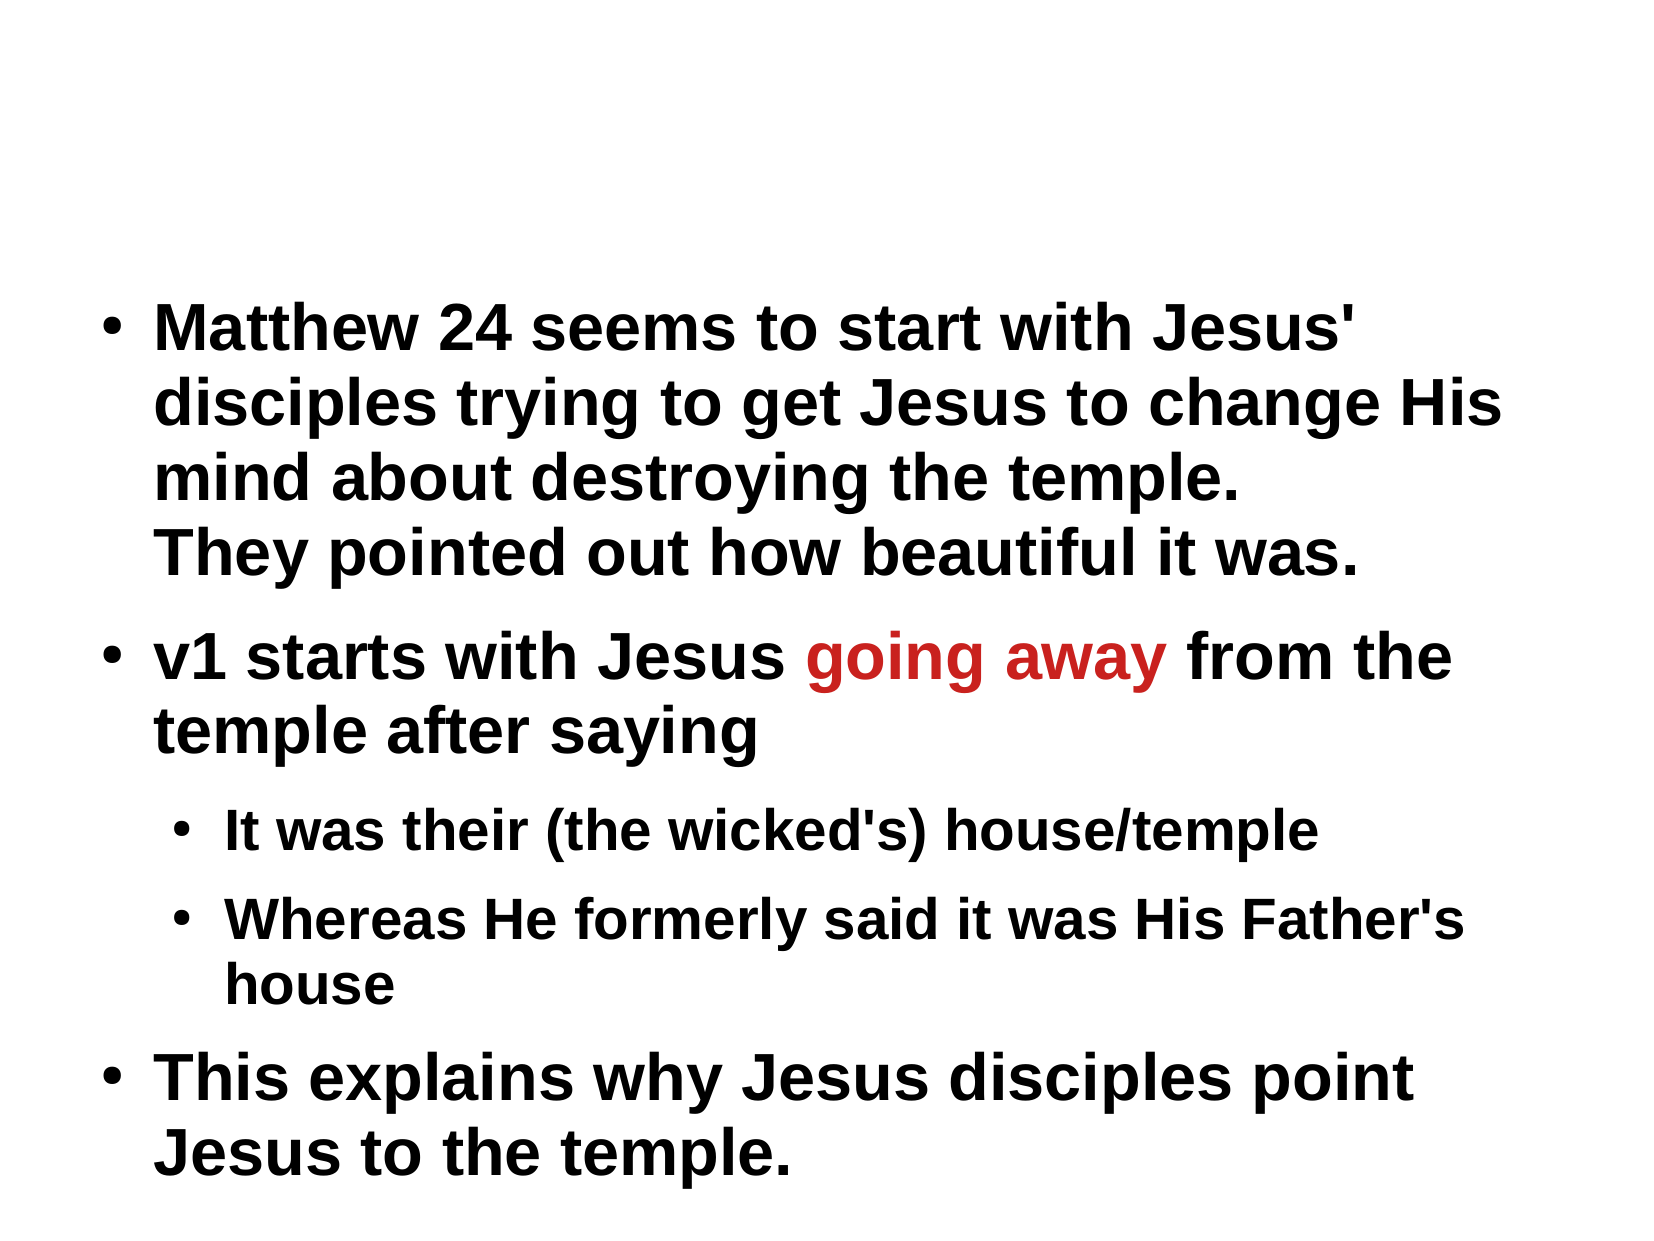

#
Matthew 24 seems to start with Jesus' disciples trying to get Jesus to change His mind about destroying the temple.
They pointed out how beautiful it was.
v1 starts with Jesus going away from the temple after saying
It was their (the wicked's) house/temple
Whereas He formerly said it was His Father's house
This explains why Jesus disciples point Jesus to the temple.